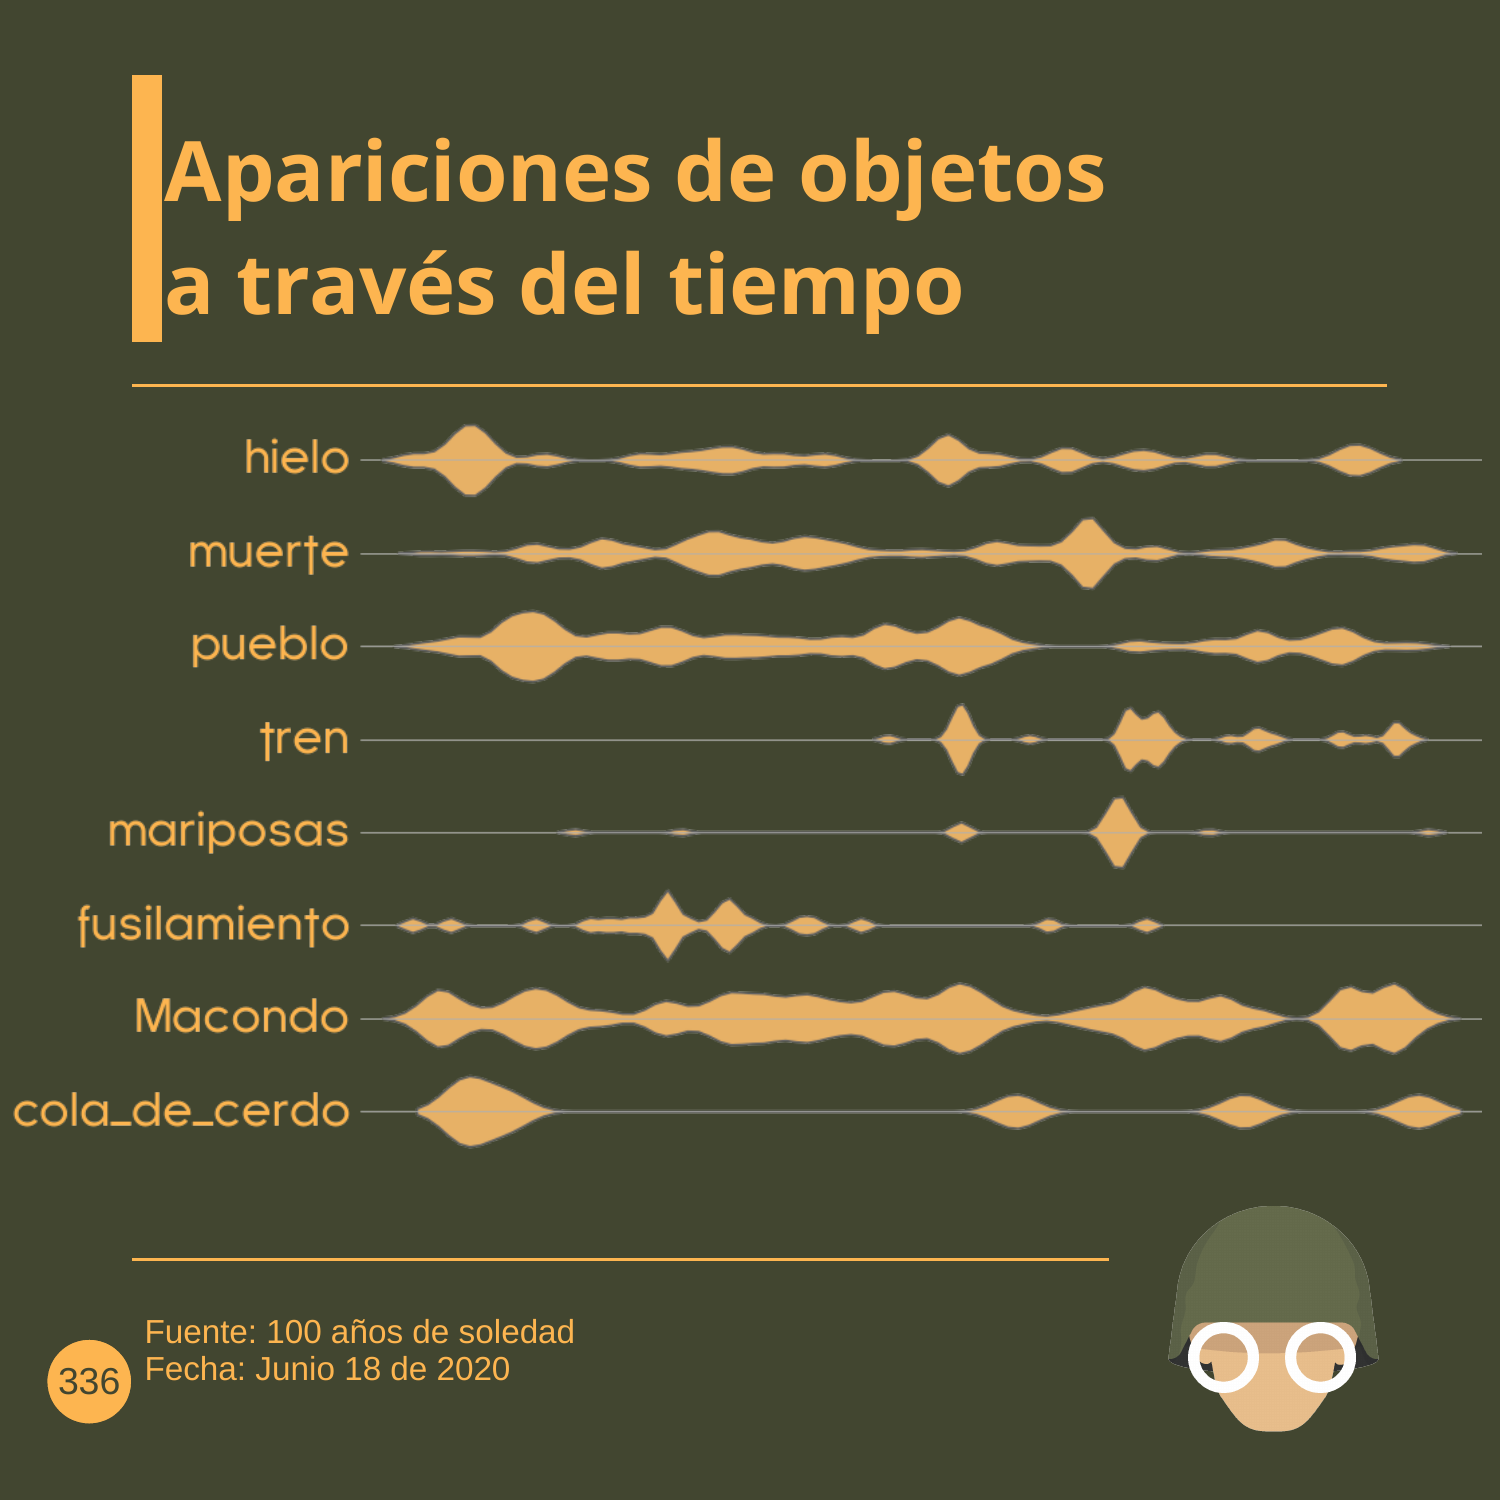

Apariciones de objetos a través del tiempo